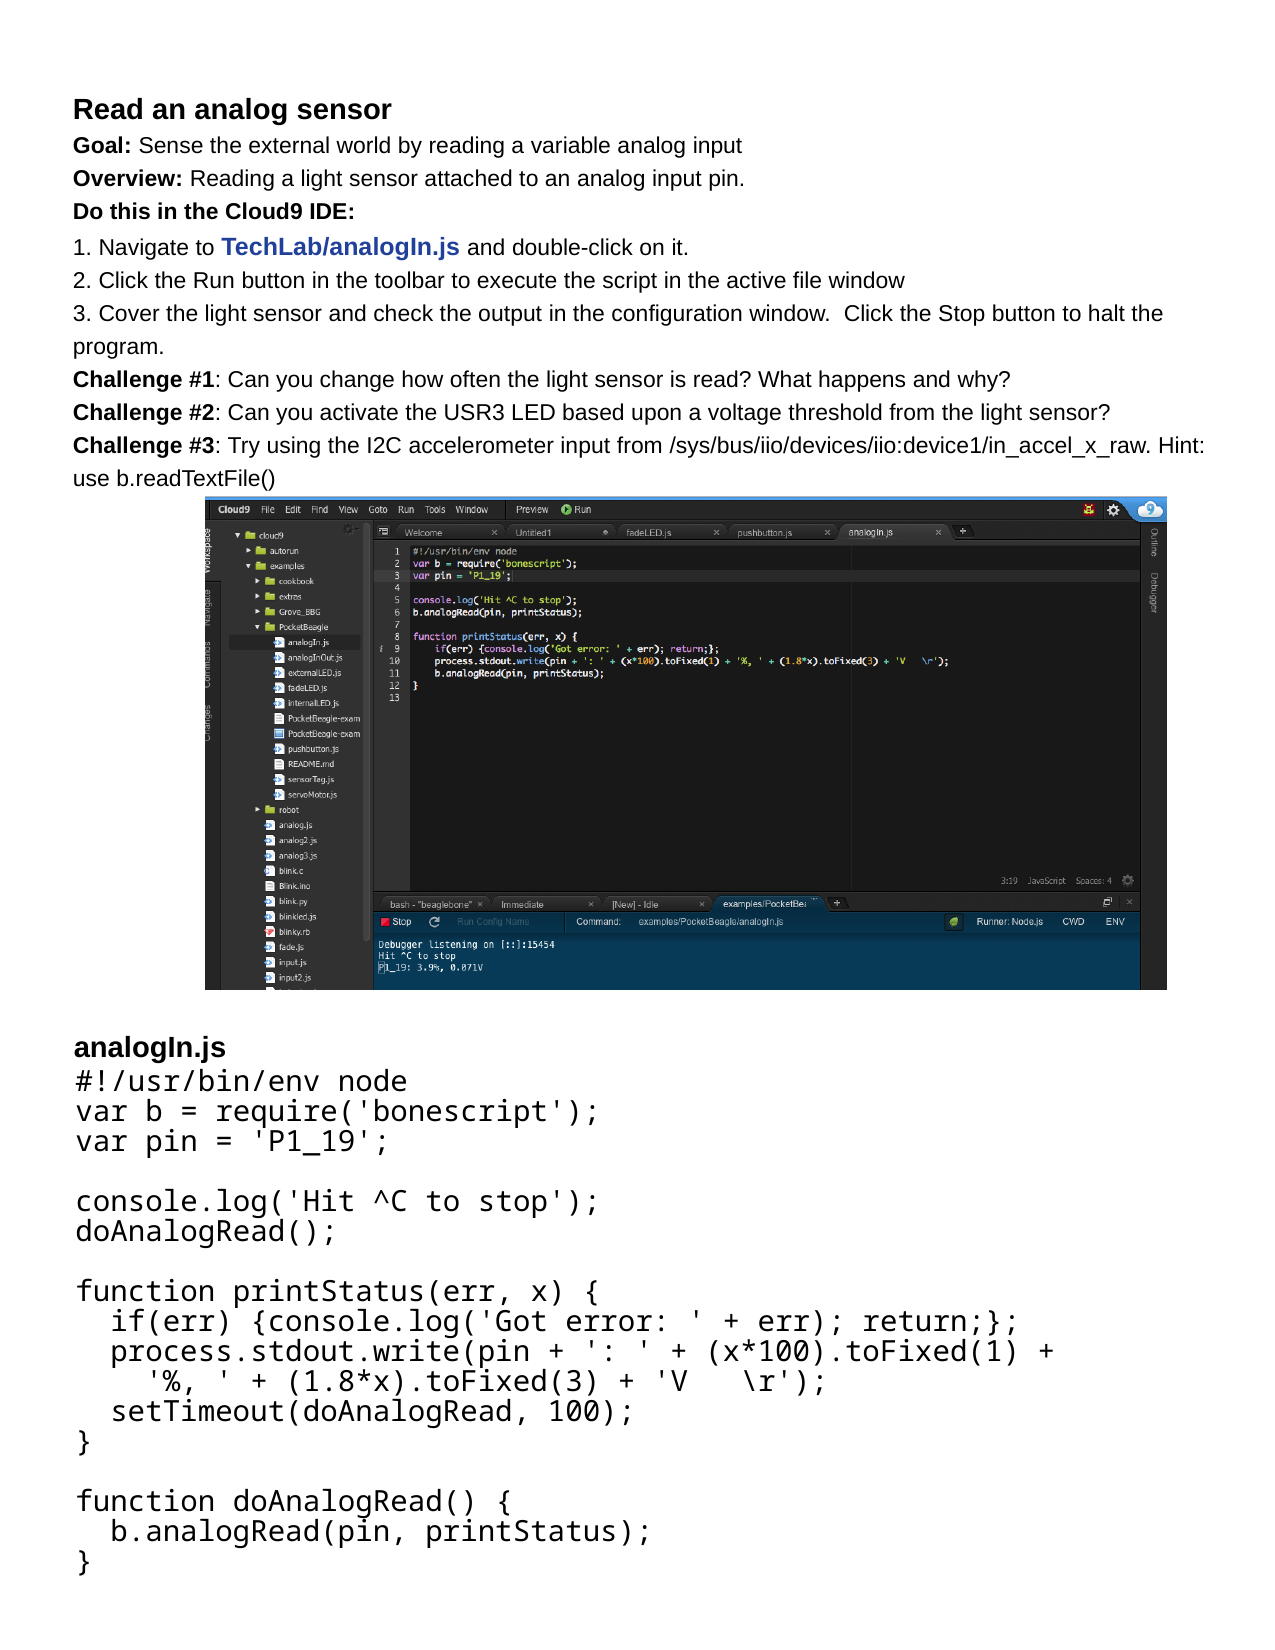

Read an analog sensor
Goal: Sense the external world by reading a variable analog input
Overview: Reading a light sensor attached to an analog input pin.
Do this in the Cloud9 IDE:
1. Navigate to TechLab/analogIn.js and double-click on it.
2. Click the Run button in the toolbar to execute the script in the active file window
3. Cover the light sensor and check the output in the configuration window. Click the Stop button to halt the program.
Challenge #1: Can you change how often the light sensor is read? What happens and why?
Challenge #2: Can you activate the USR3 LED based upon a voltage threshold from the light sensor?
Challenge #3: Try using the I2C accelerometer input from /sys/bus/iio/devices/iio:device1/in_accel_x_raw. Hint: use b.readTextFile()
analogIn.js
#!/usr/bin/env node
var b = require('bonescript');
var pin = 'P1_19';
console.log('Hit ^C to stop');
doAnalogRead();
function printStatus(err, x) {
 if(err) {console.log('Got error: ' + err); return;};
 process.stdout.write(pin + ': ' + (x*100).toFixed(1) +
 '%, ' + (1.8*x).toFixed(3) + 'V \r');
 setTimeout(doAnalogRead, 100);
}
function doAnalogRead() {
 b.analogRead(pin, printStatus);
}